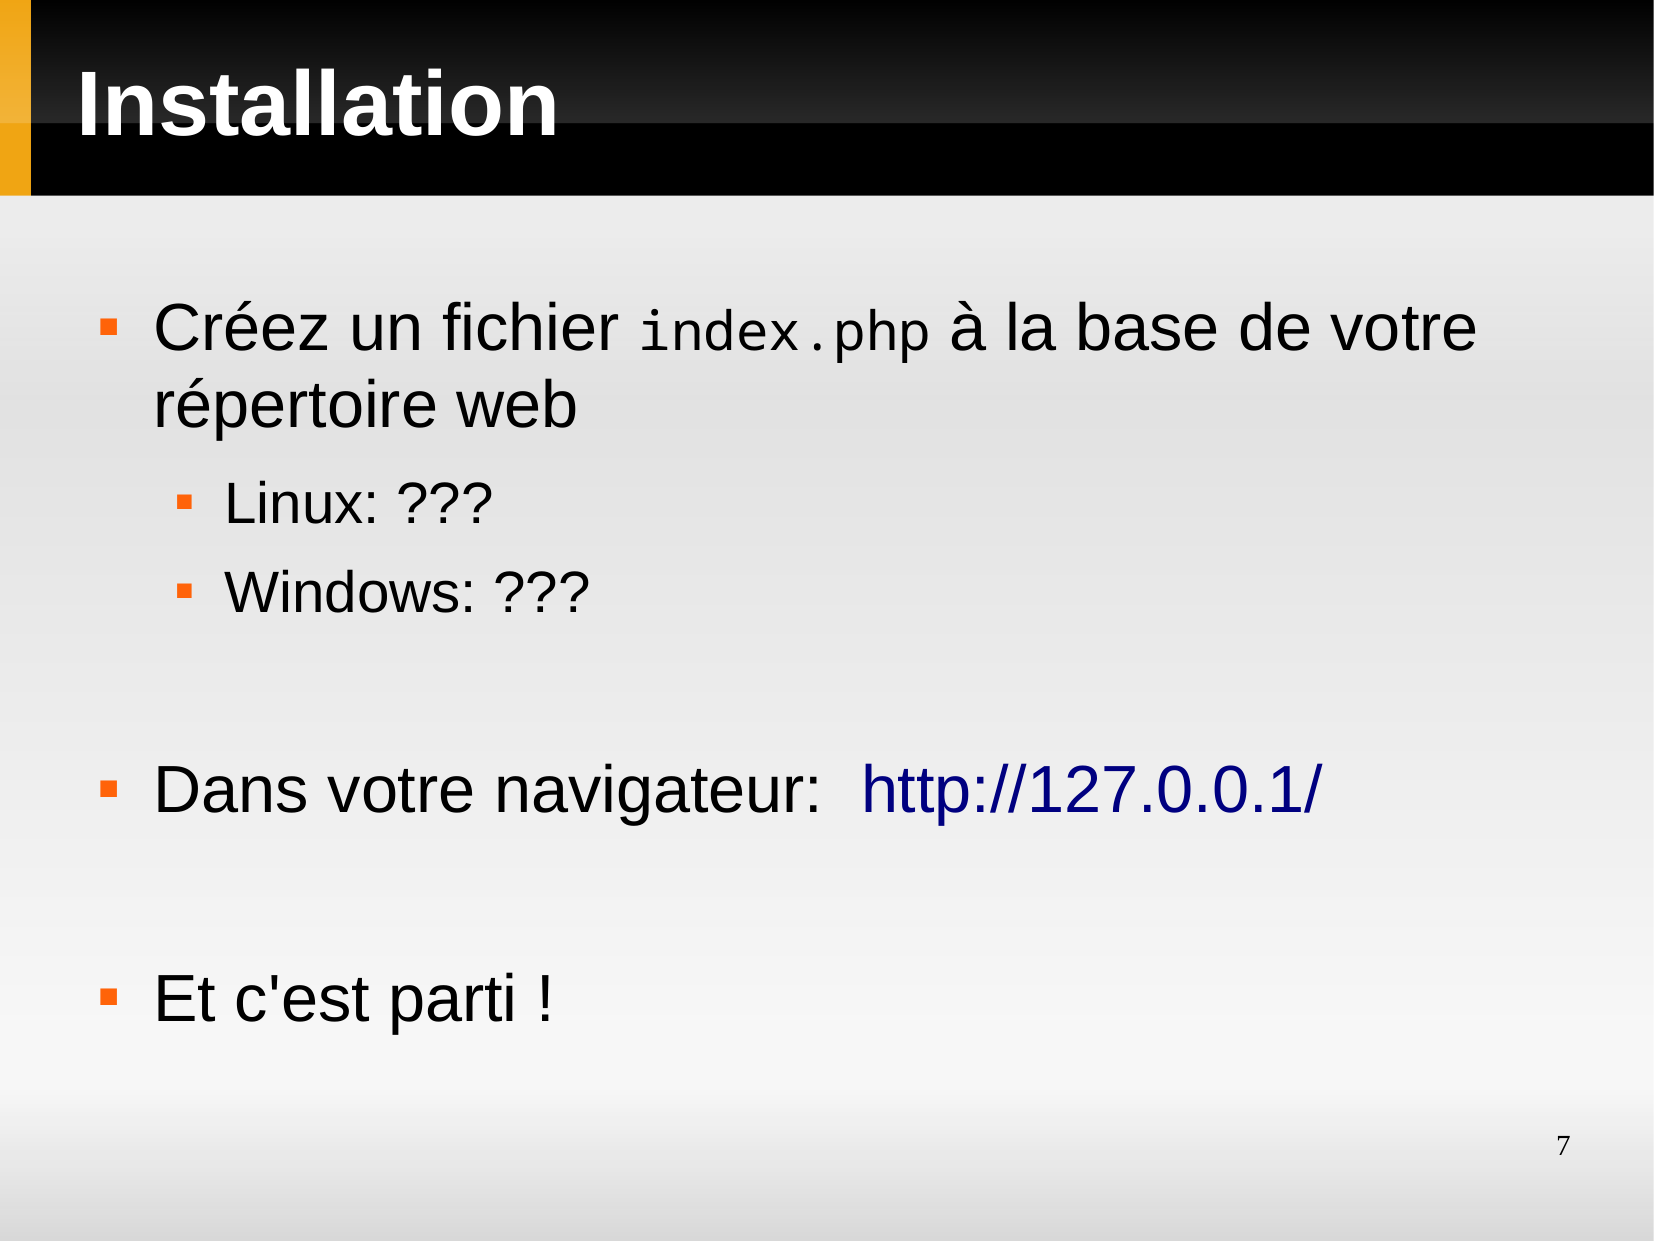

# Installation
Créez un fichier index.php à la base de votre répertoire web
Linux: ???
Windows: ???
Dans votre navigateur: http://127.0.0.1/
Et c'est parti !
7